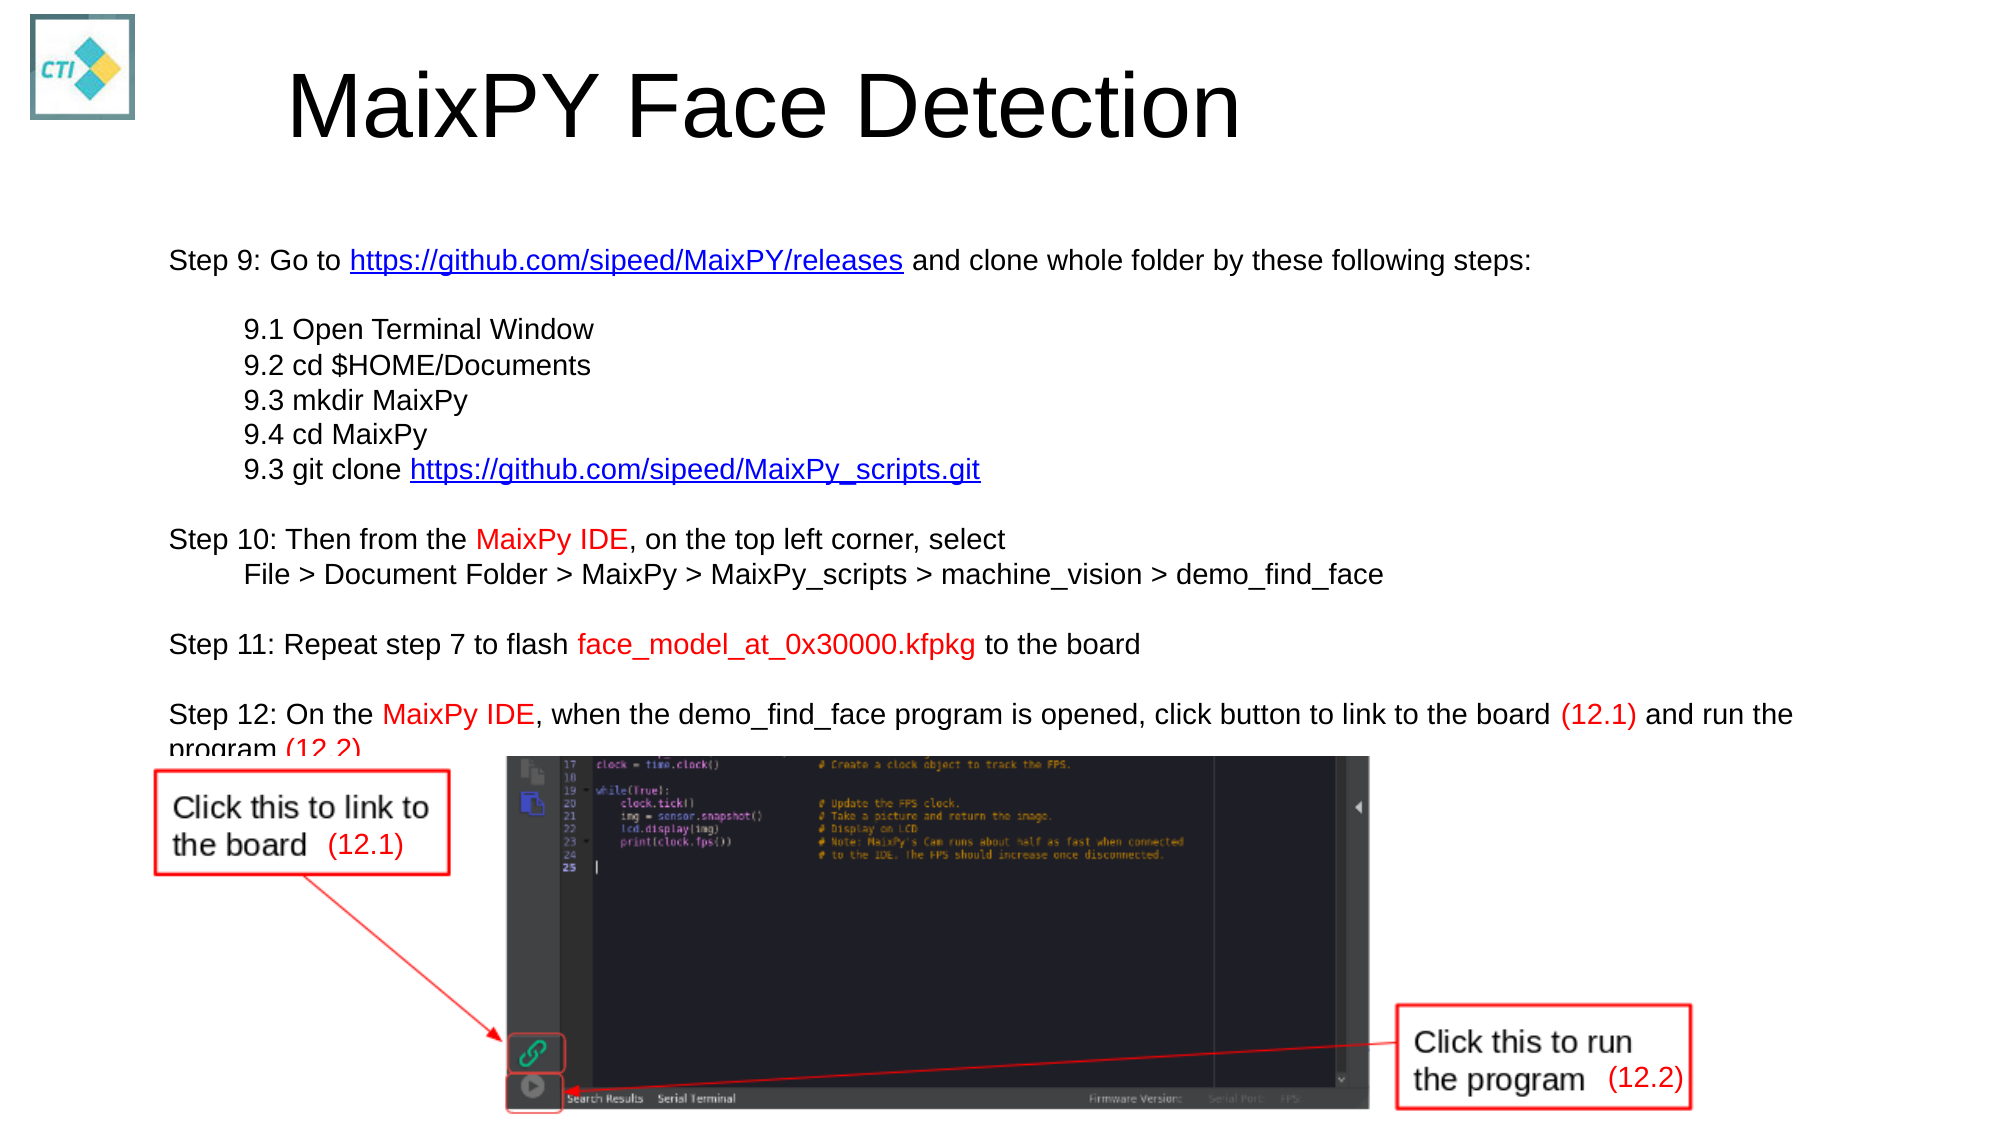

MaixPY Face Detection
Step 9: Go to https://github.com/sipeed/MaixPY/releases and clone whole folder by these following steps:
9.1 Open Terminal Window
9.2 cd $HOME/Documents
9.3 mkdir MaixPy
9.4 cd MaixPy
9.3 git clone https://github.com/sipeed/MaixPy_scripts.git
Step 10: Then from the MaixPy IDE, on the top left corner, select
File > Document Folder > MaixPy > MaixPy_scripts > machine_vision > demo_find_face
Step 11: Repeat step 7 to flash face_model_at_0x30000.kfpkg to the board
Step 12: On the MaixPy IDE, when the demo_find_face program is opened, click button to link to the board (12.1) and run the program (12.2)
(12.1)
(12.2)